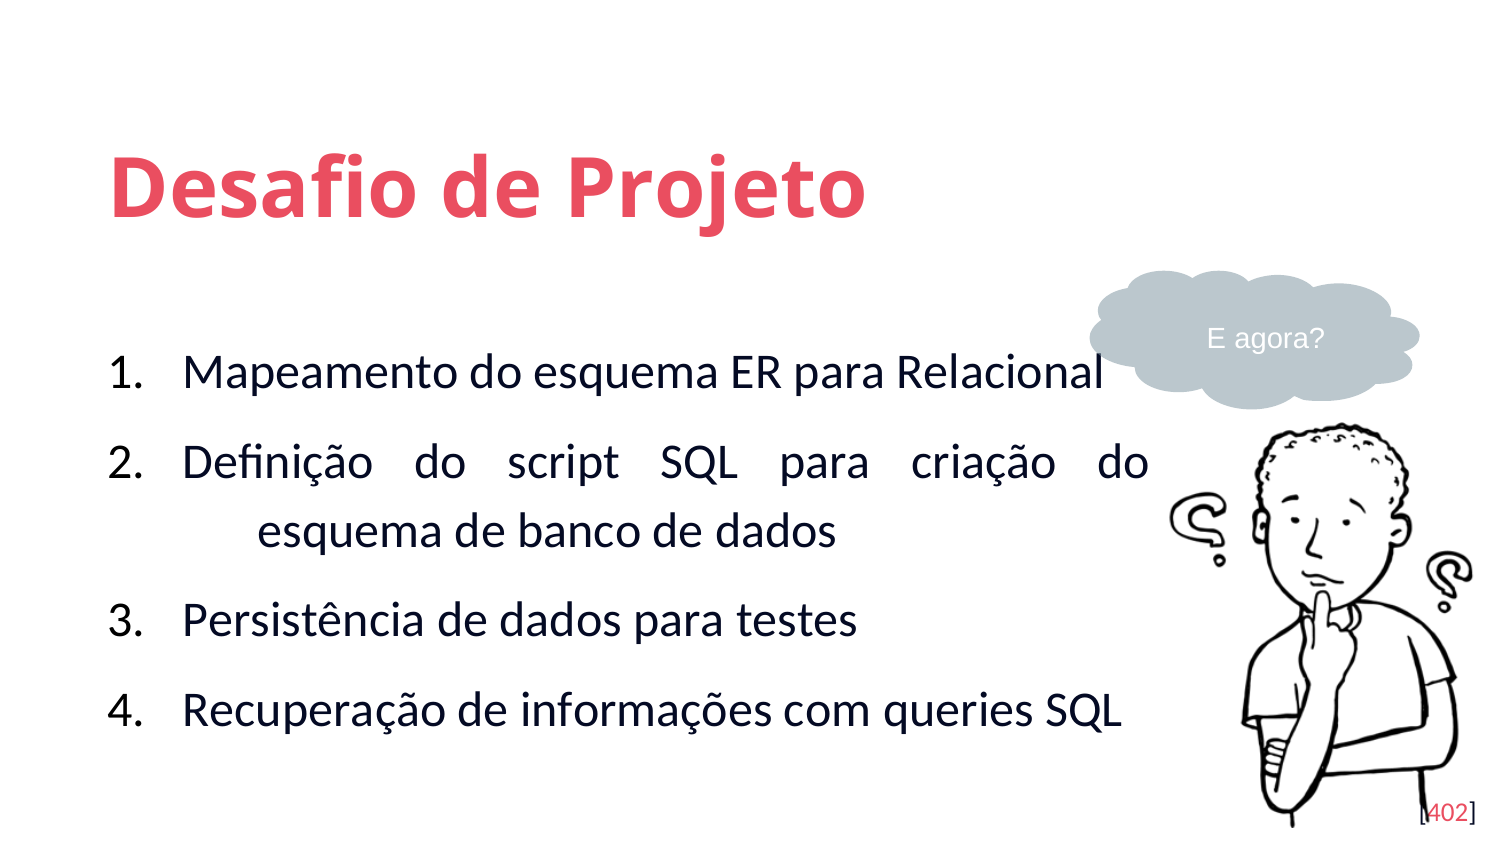

Desafio de Projeto
E agora?
Mapeamento do esquema ER para Relacional
Definição do script SQL para criação do esquema de banco de dados
Persistência de dados para testes
Recuperação de informações com queries SQL